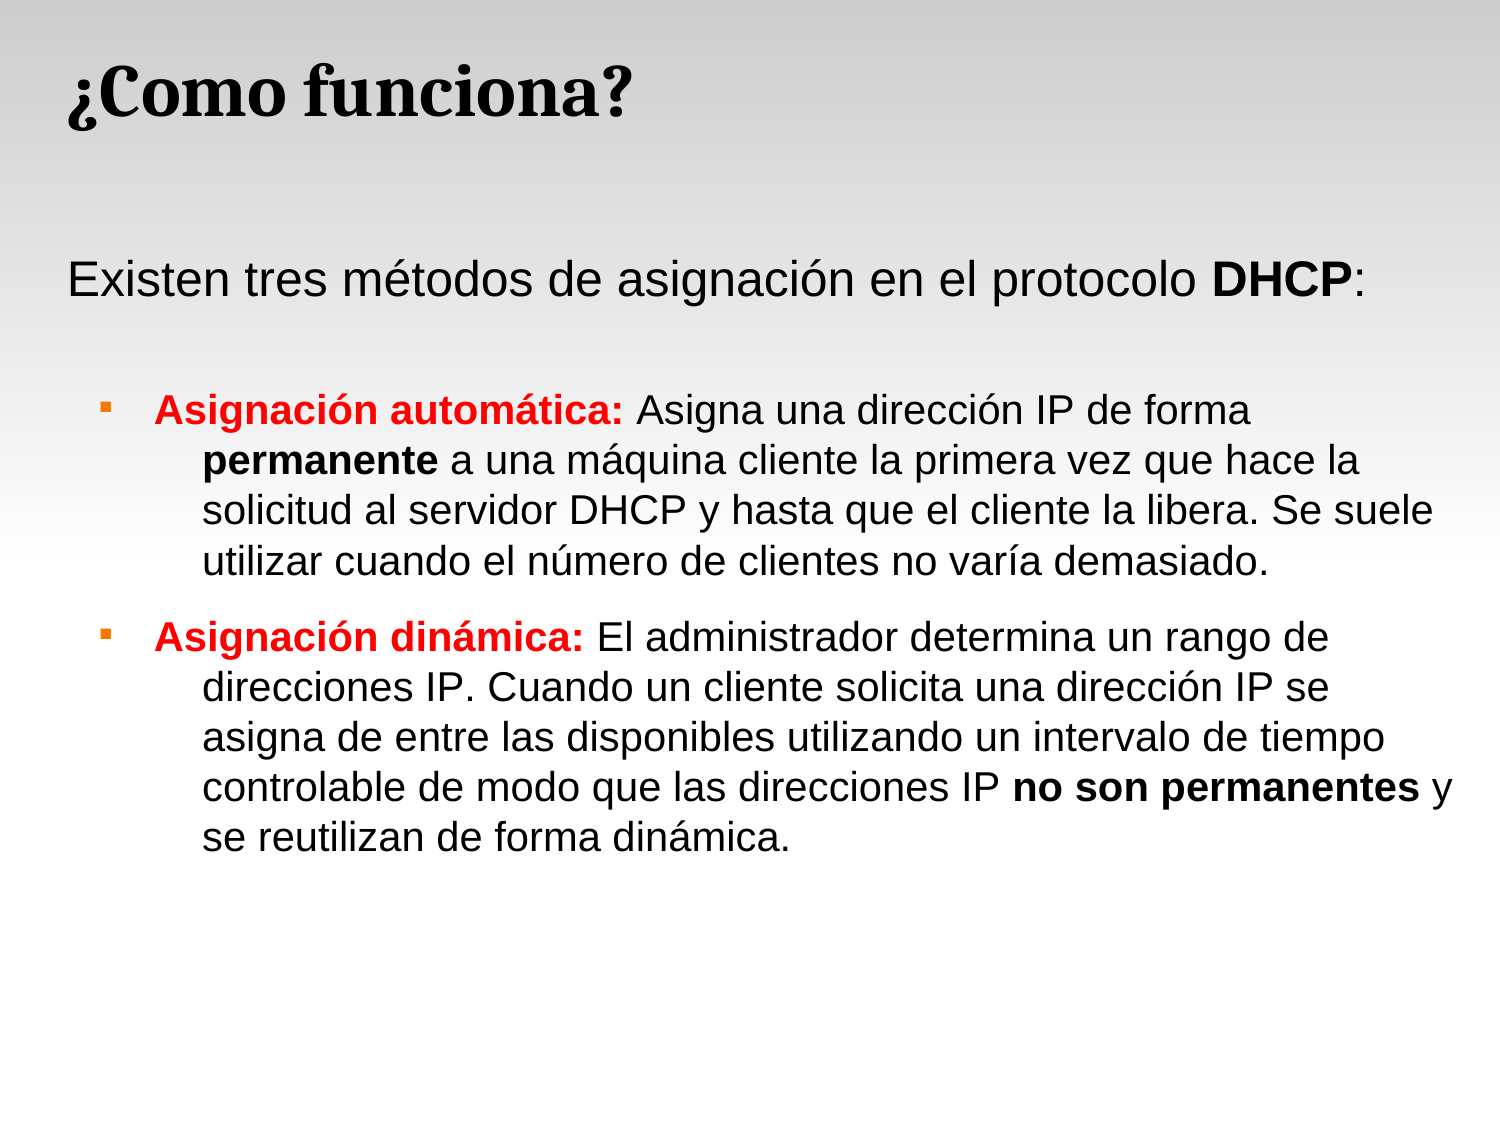

# ¿Como funciona?
Existen tres métodos de asignación en el protocolo DHCP:
Asignación automática: Asigna una dirección IP de forma permanente a una máquina cliente la primera vez que hace la solicitud al servidor DHCP y hasta que el cliente la libera. Se suele utilizar cuando el número de clientes no varía demasiado.
Asignación dinámica: El administrador determina un rango de direcciones IP. Cuando un cliente solicita una dirección IP se asigna de entre las disponibles utilizando un intervalo de tiempo controlable de modo que las direcciones IP no son permanentes y se reutilizan de forma dinámica.
Page